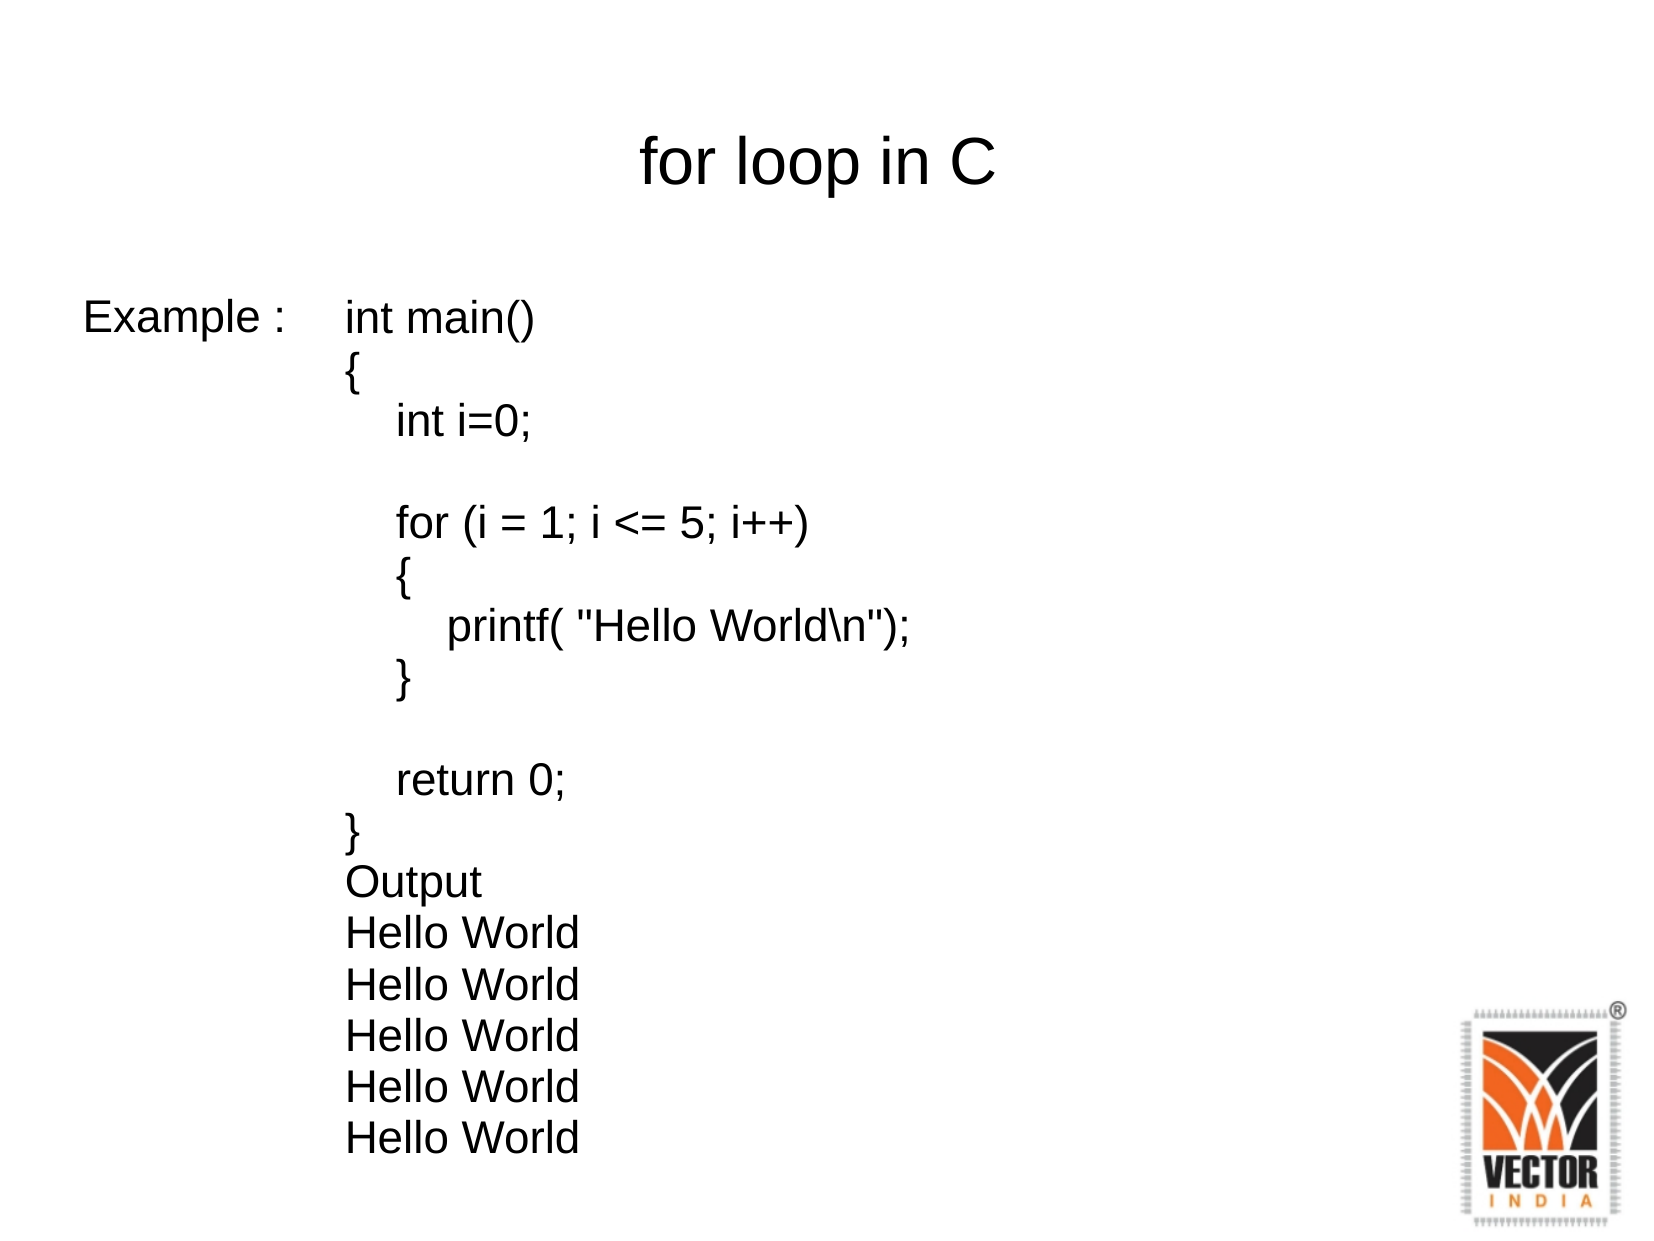

Example :
# for loop in C
int main()
{
 int i=0;
 for (i = 1; i <= 5; i++)
 {
 printf( "Hello World\n");
 }
 return 0;
}
Output
Hello World
Hello World
Hello World
Hello World
Hello World